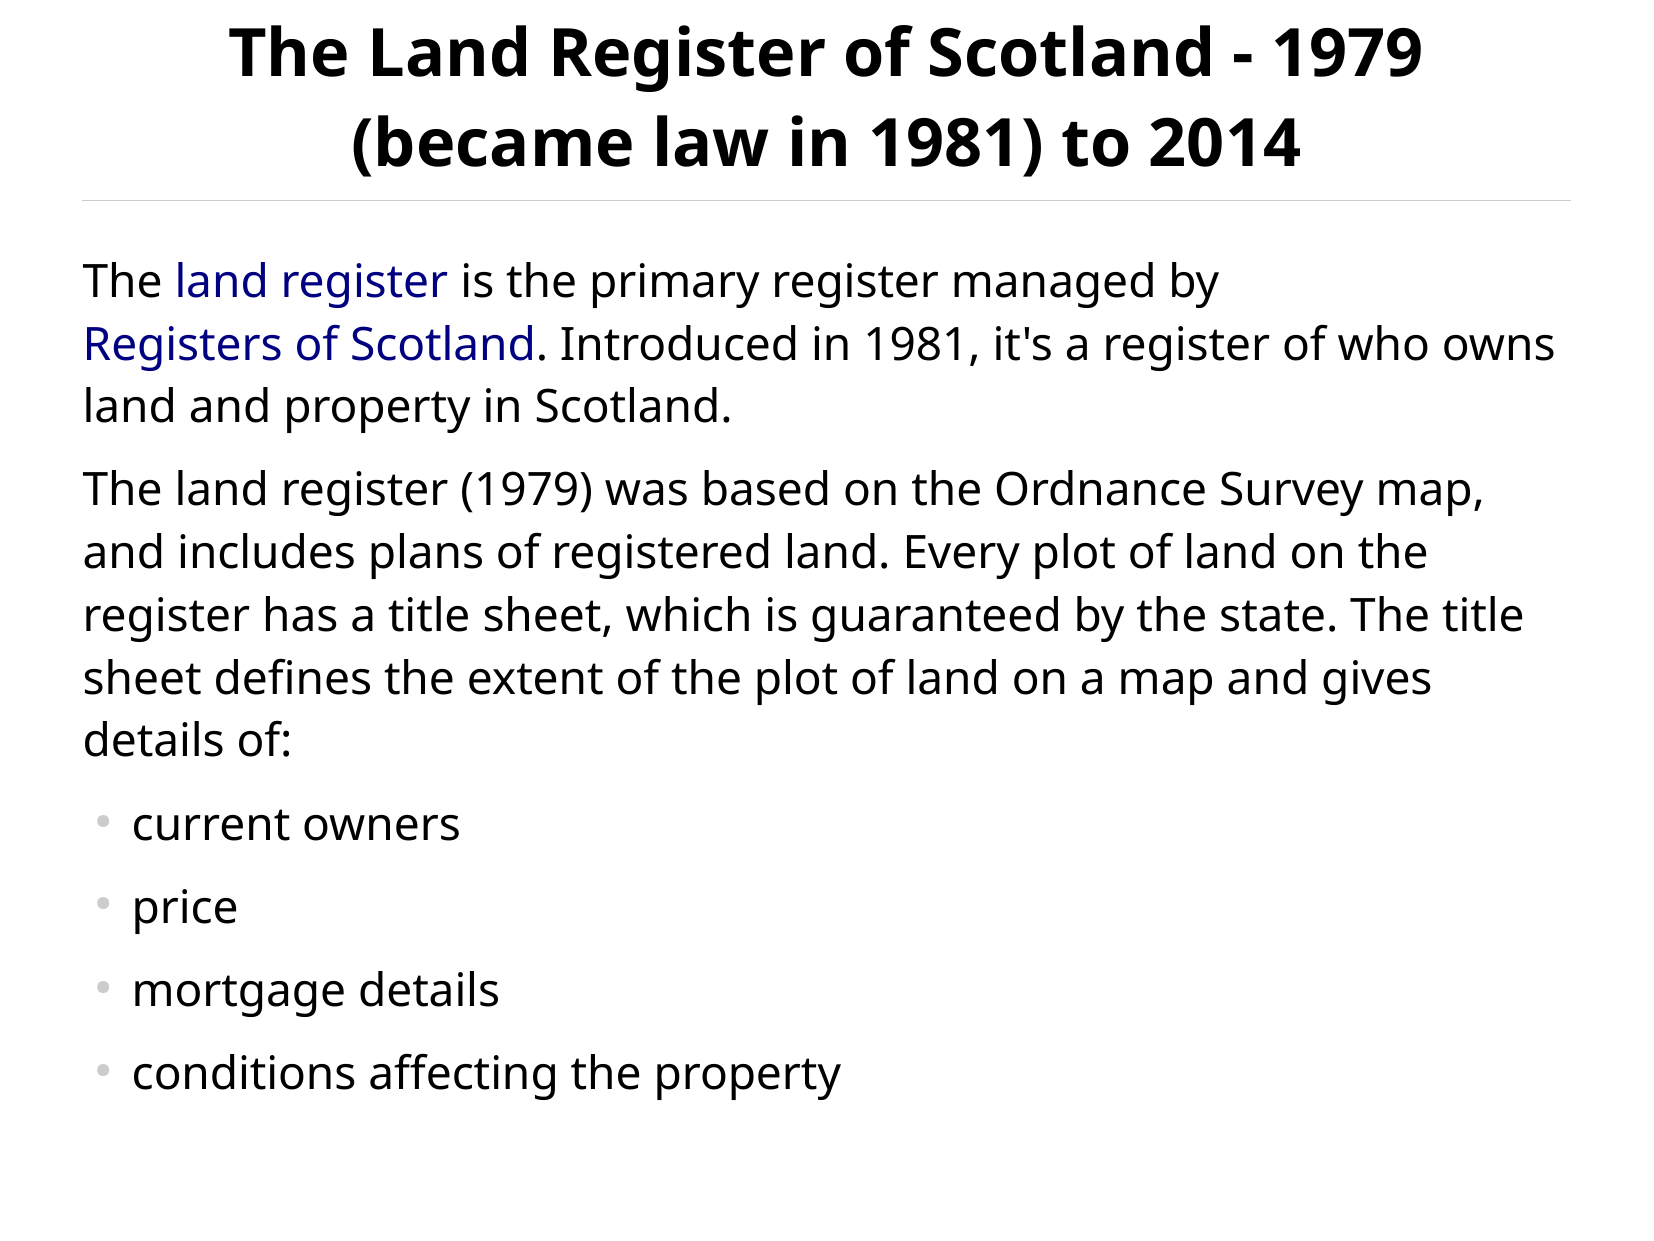

# The Land Register of Scotland - 1979 (became law in 1981) to 2014
The land register is the primary register managed by Registers of Scotland. Introduced in 1981, it's a register of who owns land and property in Scotland.
The land register (1979) was based on the Ordnance Survey map, and includes plans of registered land. Every plot of land on the register has a title sheet, which is guaranteed by the state. The title sheet defines the extent of the plot of land on a map and gives details of:
current owners
price
mortgage details
conditions affecting the property